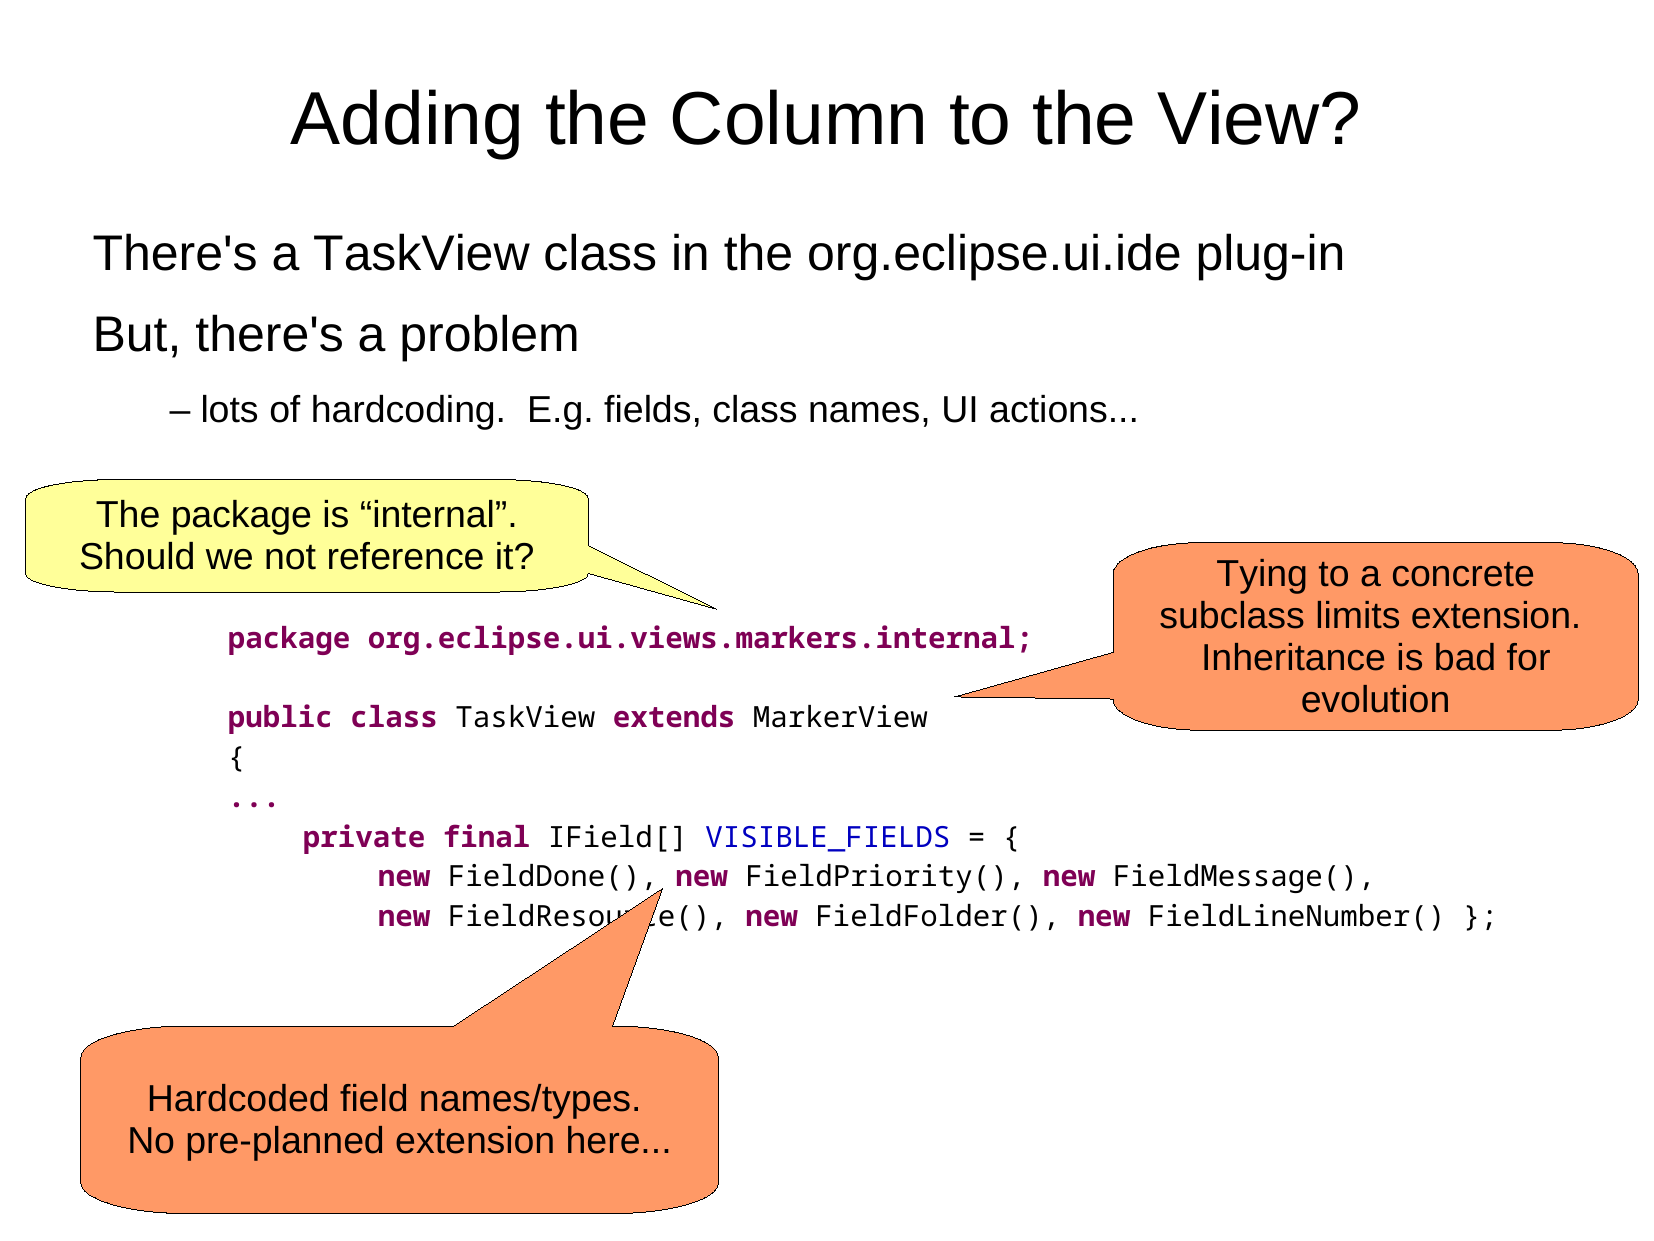

# Adding the Column to the View?
There's a TaskView class in the org.eclipse.ui.ide plug-in
But, there's a problem
– lots of hardcoding. E.g. fields, class names, UI actions...
The package is “internal”.
Should we not reference it?
Tying to a concrete subclass limits extension. Inheritance is bad for evolution
package org.eclipse.ui.views.markers.internal;
public class TaskView extends MarkerView
{
...
	private final IField[] VISIBLE_FIELDS = {
		new FieldDone(), new FieldPriority(), new FieldMessage(),
		new FieldResource(), new FieldFolder(), new FieldLineNumber() };
Hardcoded field names/types. No pre-planned extension here...